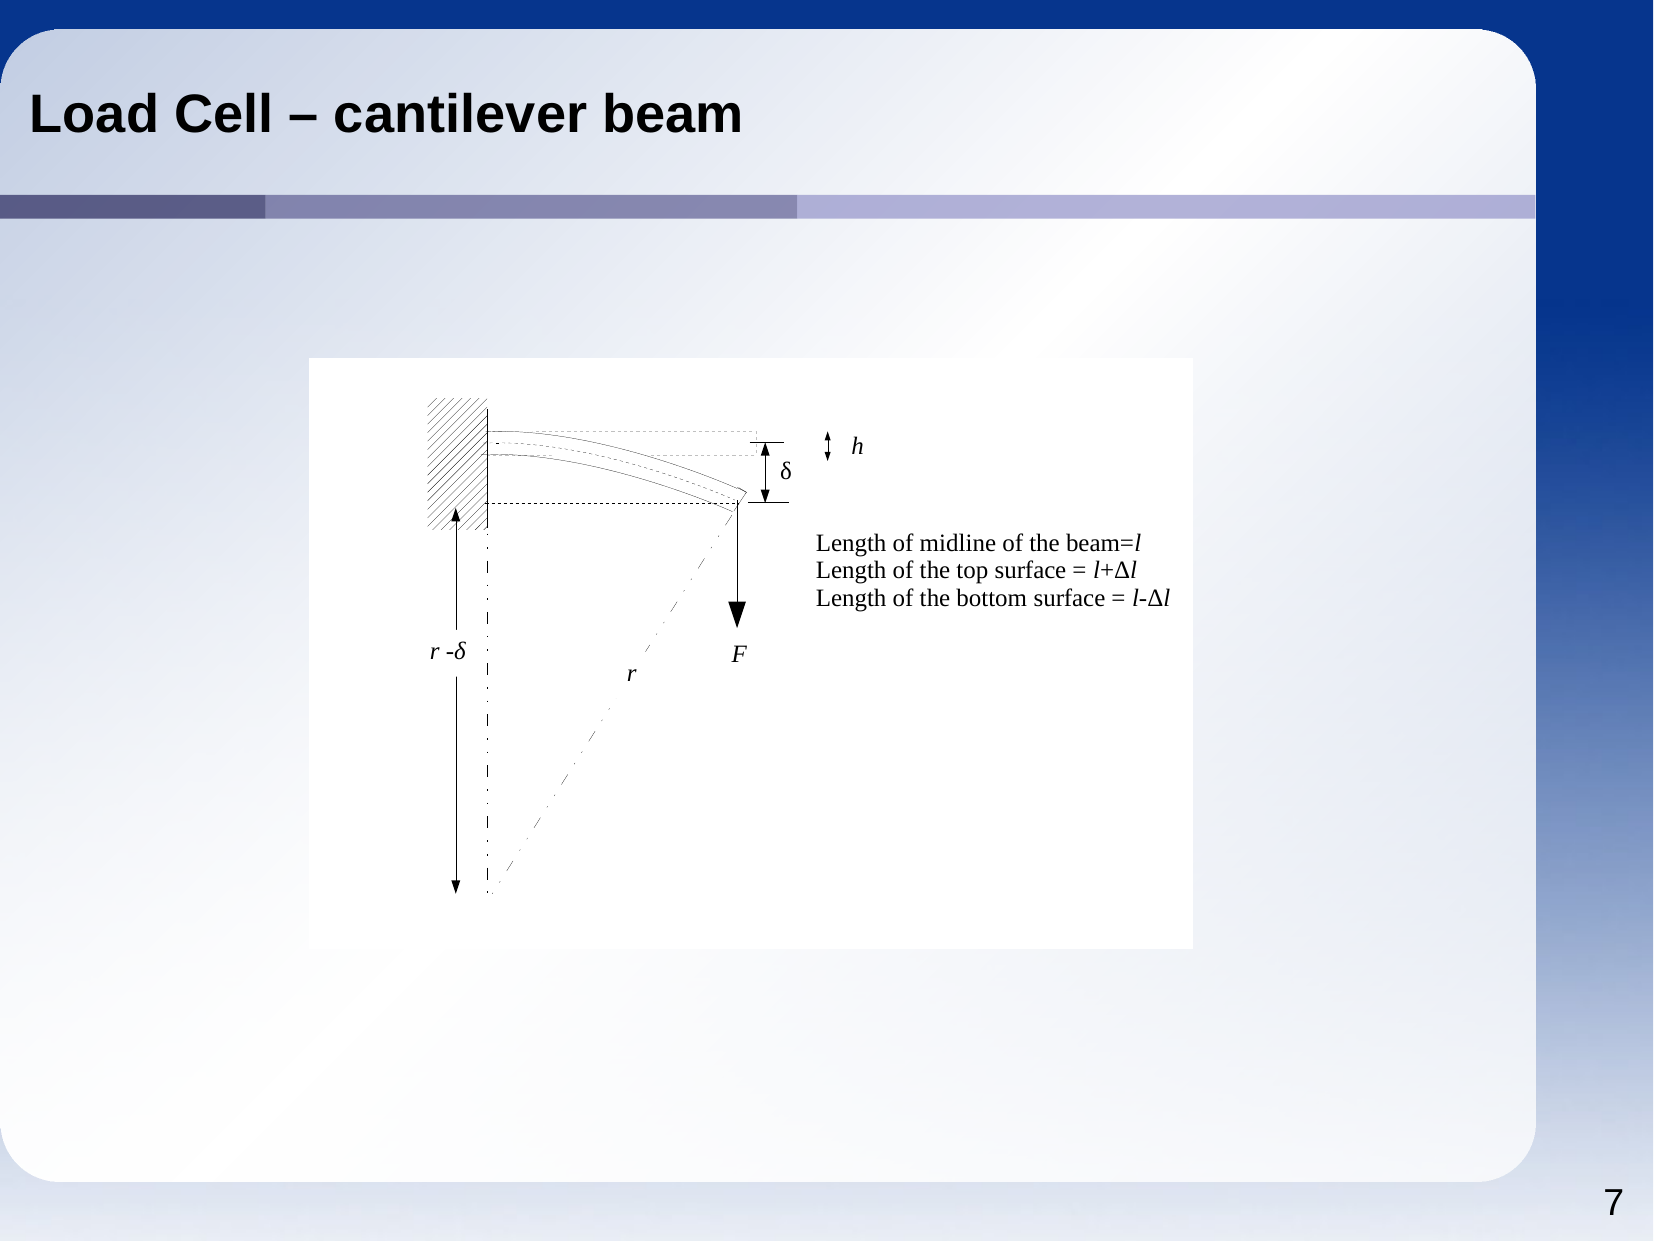

# Load Cell – cantilever beam
7